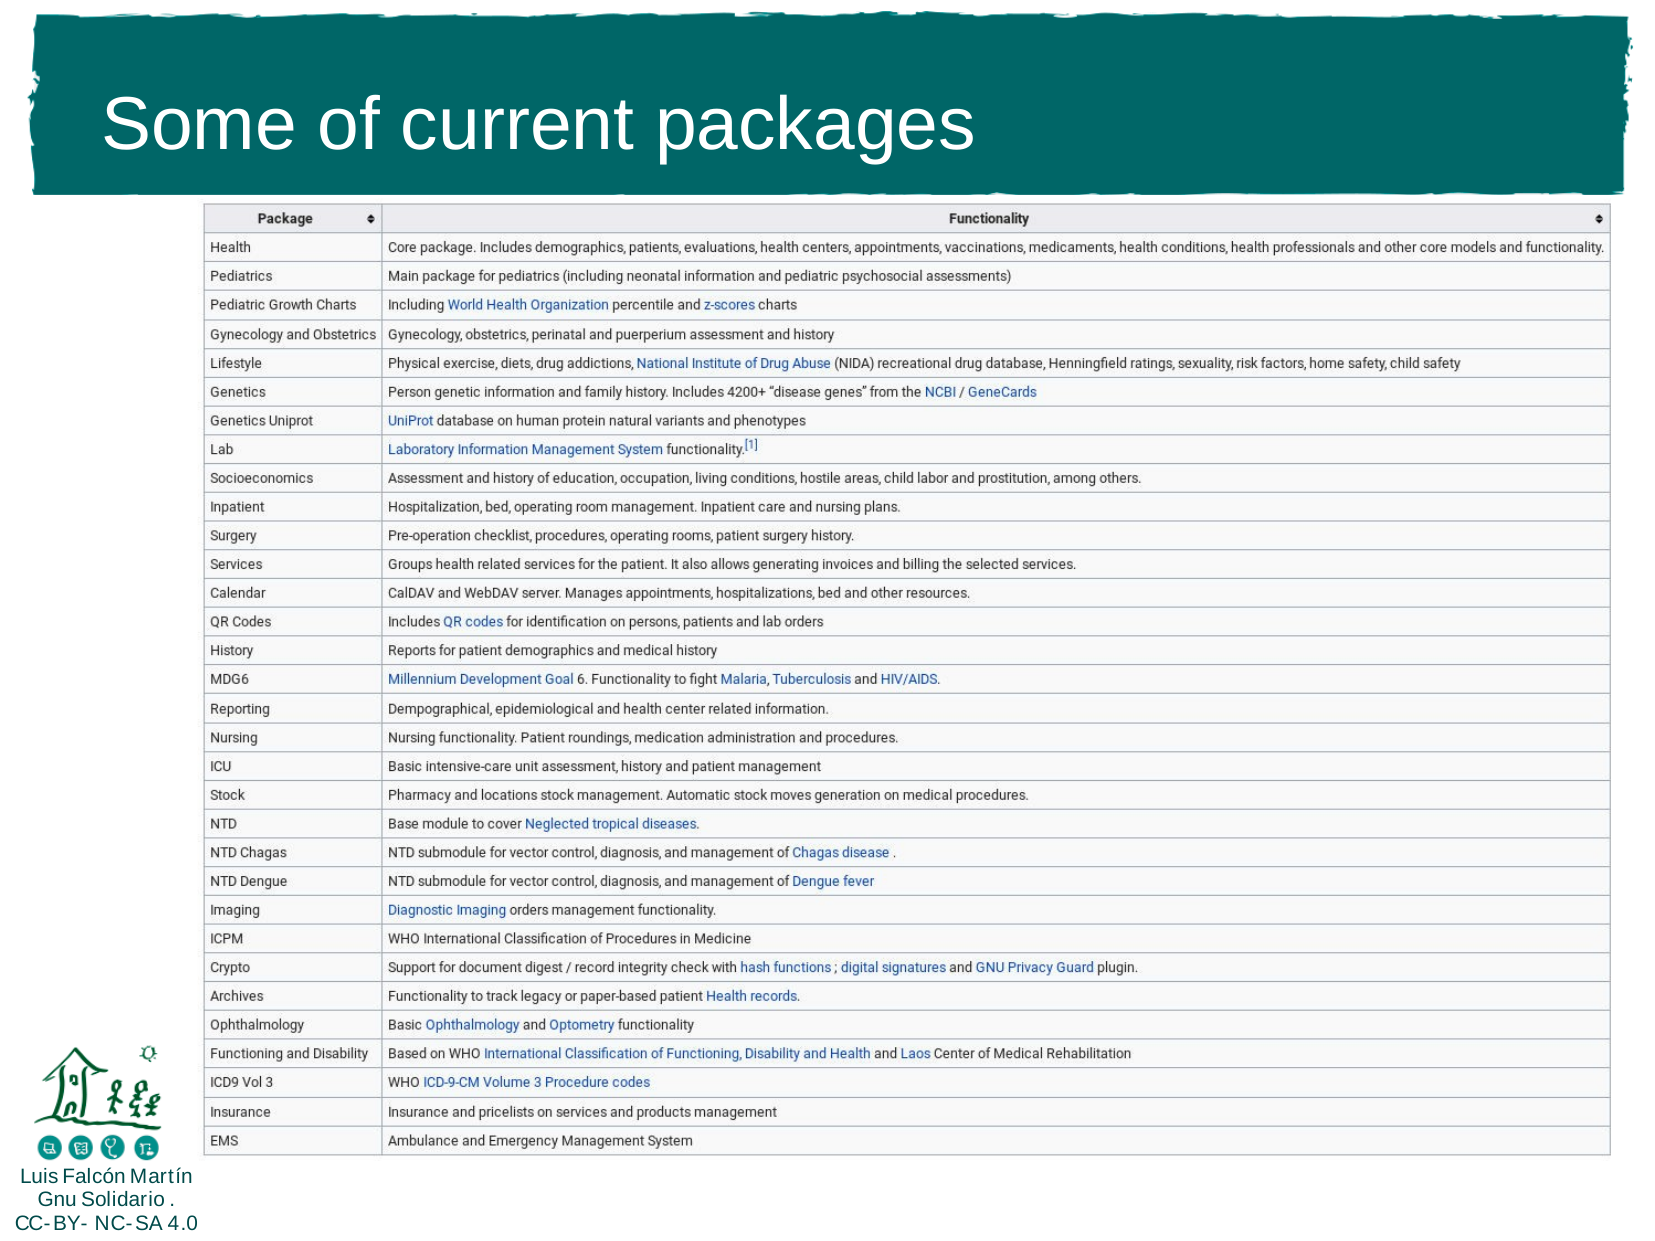

# Some of current packages
LuisFalcónMartín
GnuSolidario.
CC-BY-NC-SA4.0